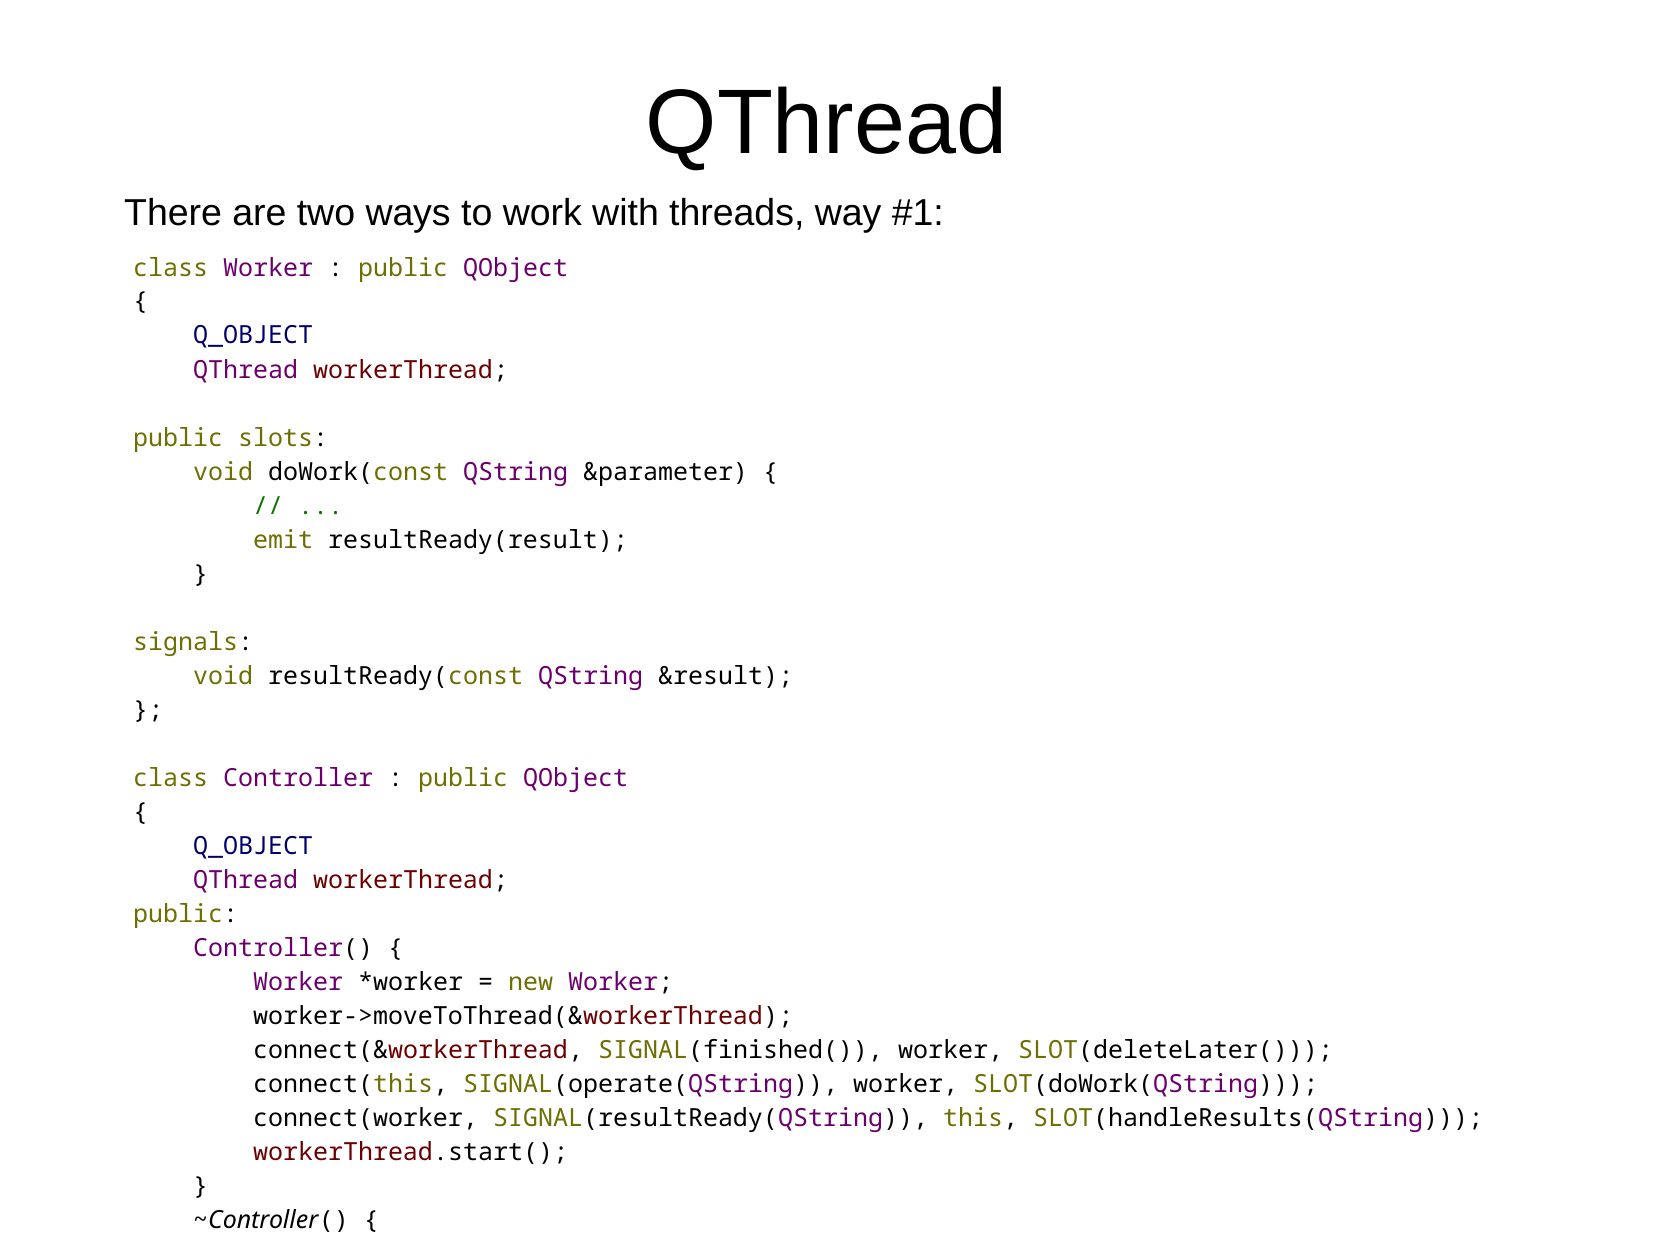

# QThread
There are two ways to work with threads, way #1:
class Worker : public QObject
{
 Q_OBJECT
 QThread workerThread;
public slots:
 void doWork(const QString &parameter) {
 // ...
 emit resultReady(result);
 }
signals:
 void resultReady(const QString &result);
};
class Controller : public QObject
{
 Q_OBJECT
 QThread workerThread;
public:
 Controller() {
 Worker *worker = new Worker;
 worker->moveToThread(&workerThread);
 connect(&workerThread, SIGNAL(finished()), worker, SLOT(deleteLater()));
 connect(this, SIGNAL(operate(QString)), worker, SLOT(doWork(QString)));
 connect(worker, SIGNAL(resultReady(QString)), this, SLOT(handleResults(QString)));
 workerThread.start();
 }
 ~Controller() {
 workerThread.quit();
 workerThread.wait();
 }
public slots:
 void handleResults(const QString &);
signals:
 void operate(const QString &);
};